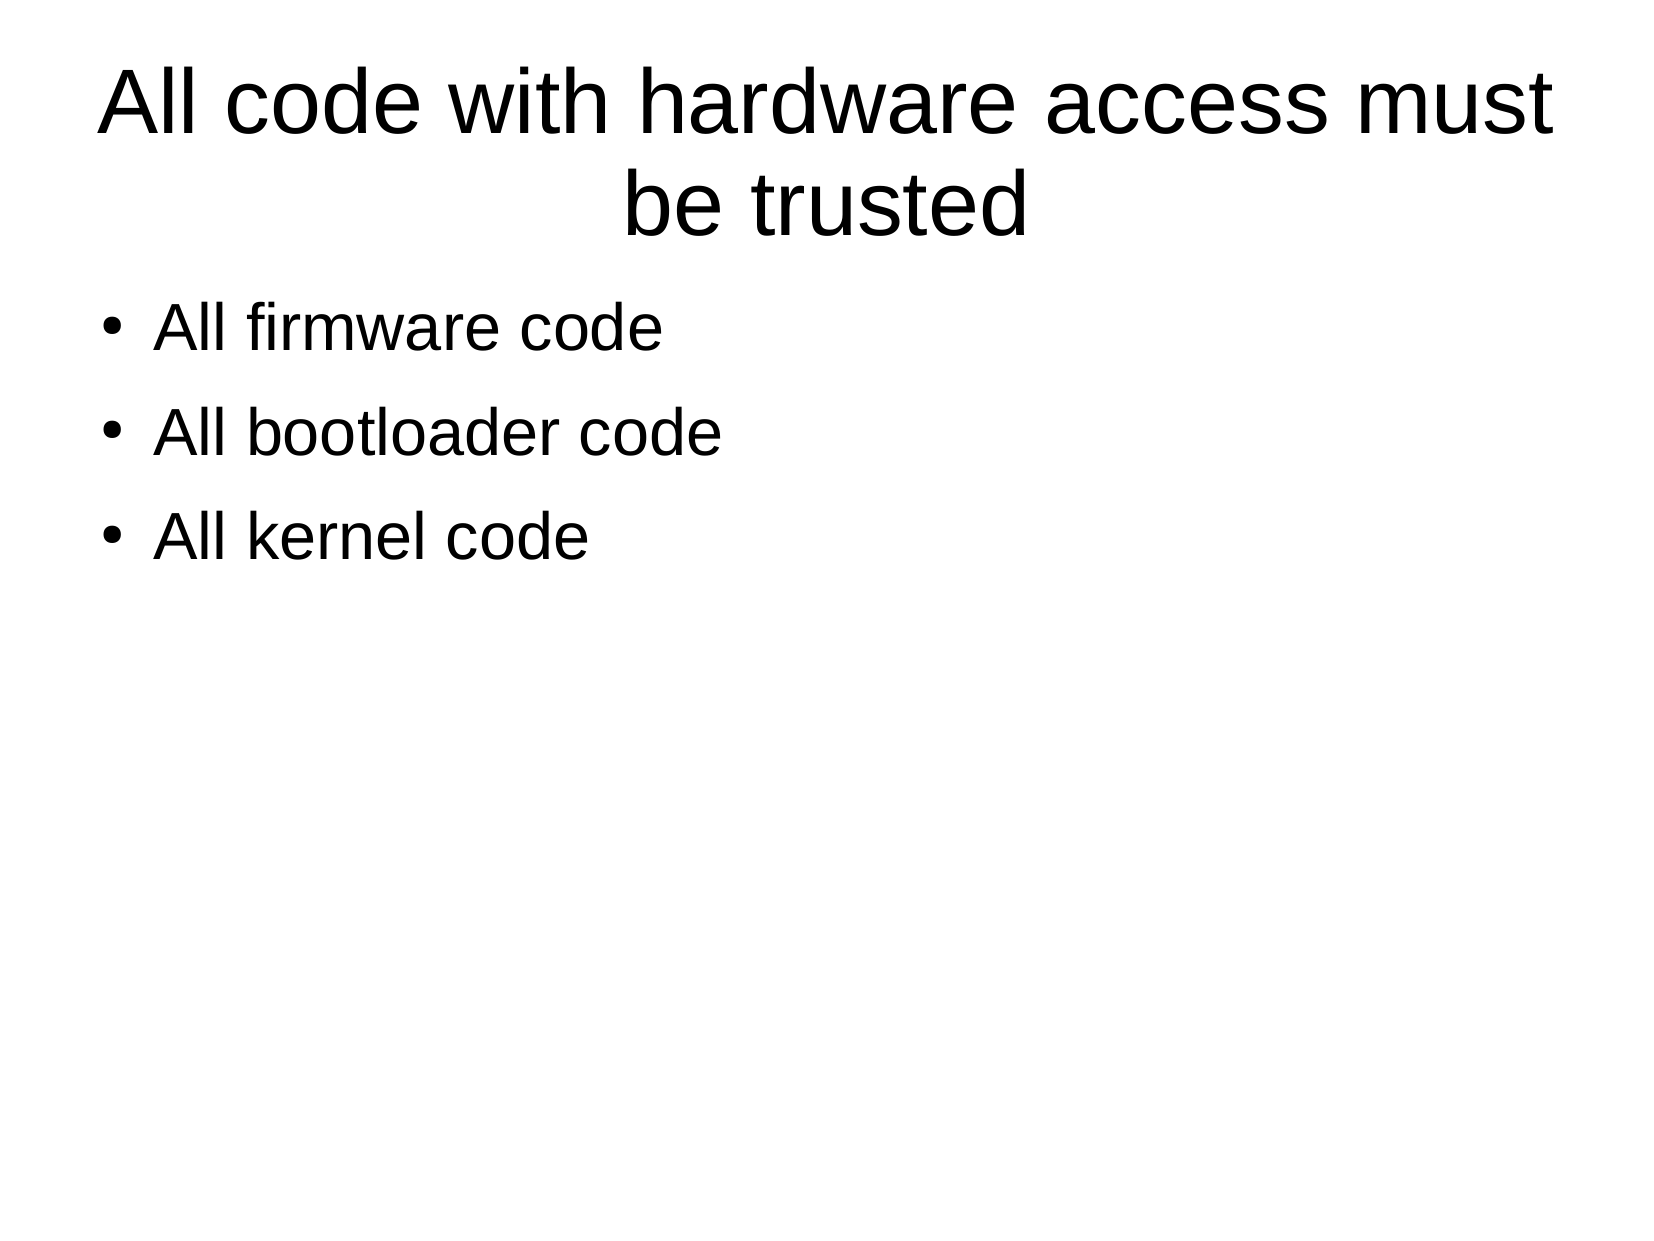

# All code with hardware access must be trusted
All firmware code
All bootloader code
All kernel code